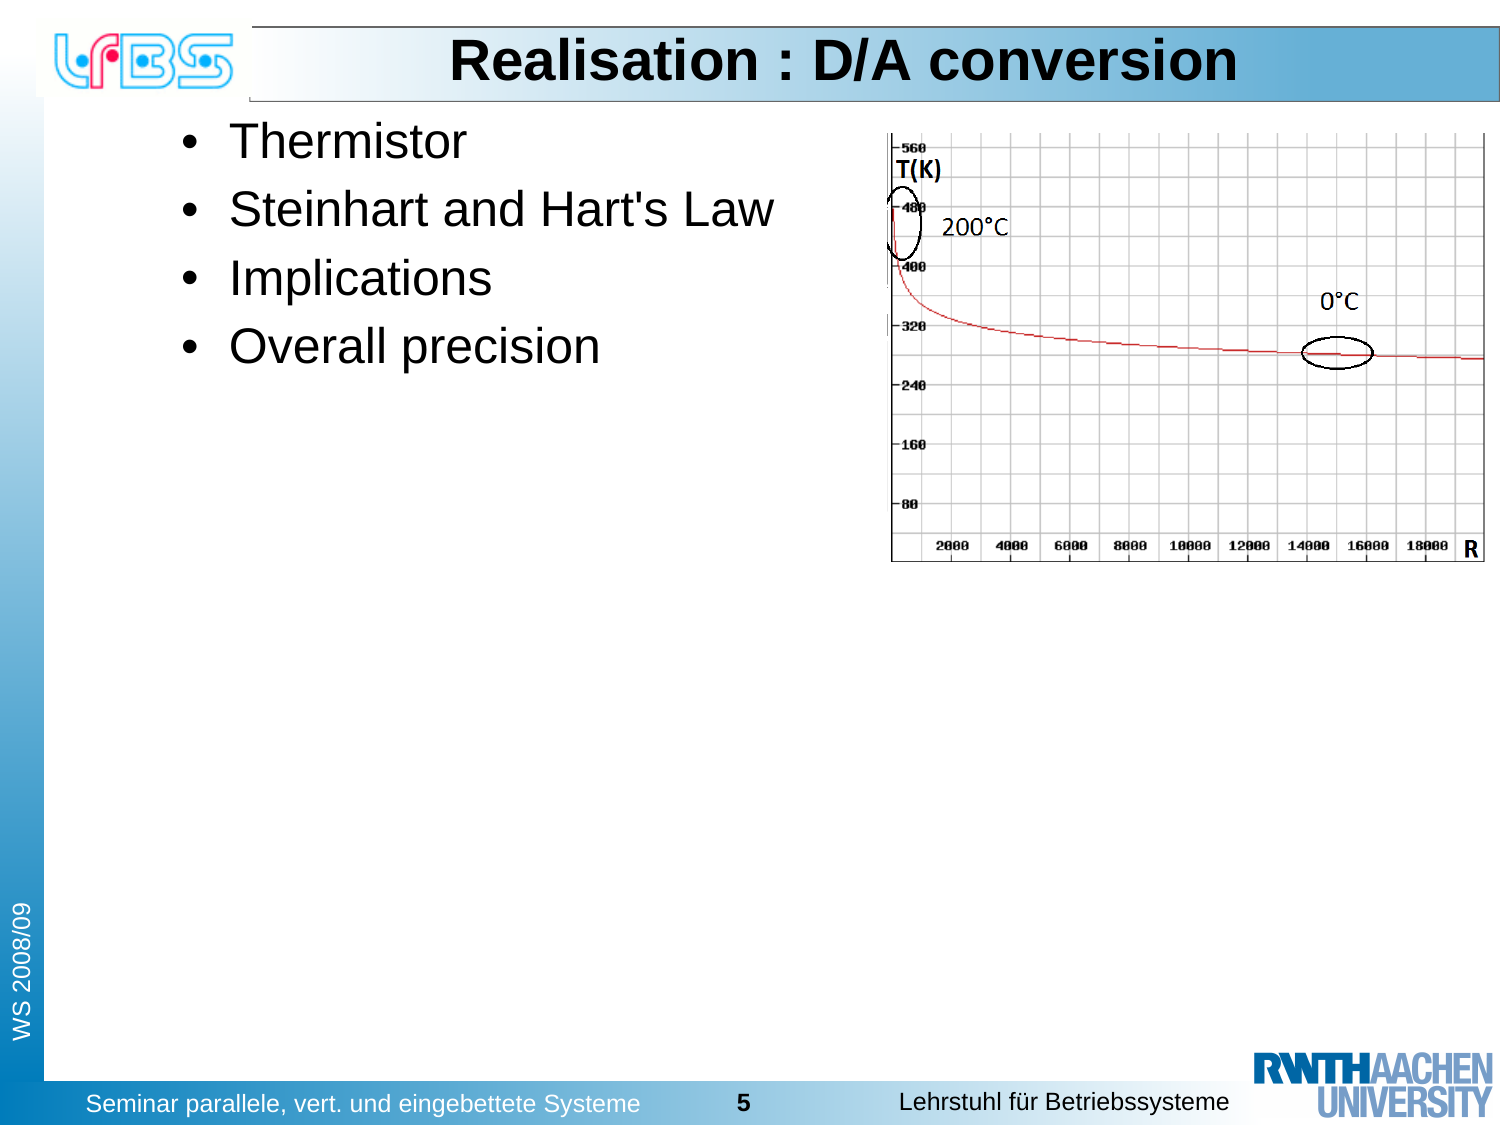

# Realisation : D/A conversion
Thermistor
Steinhart and Hart's Law
Implications
Overall precision